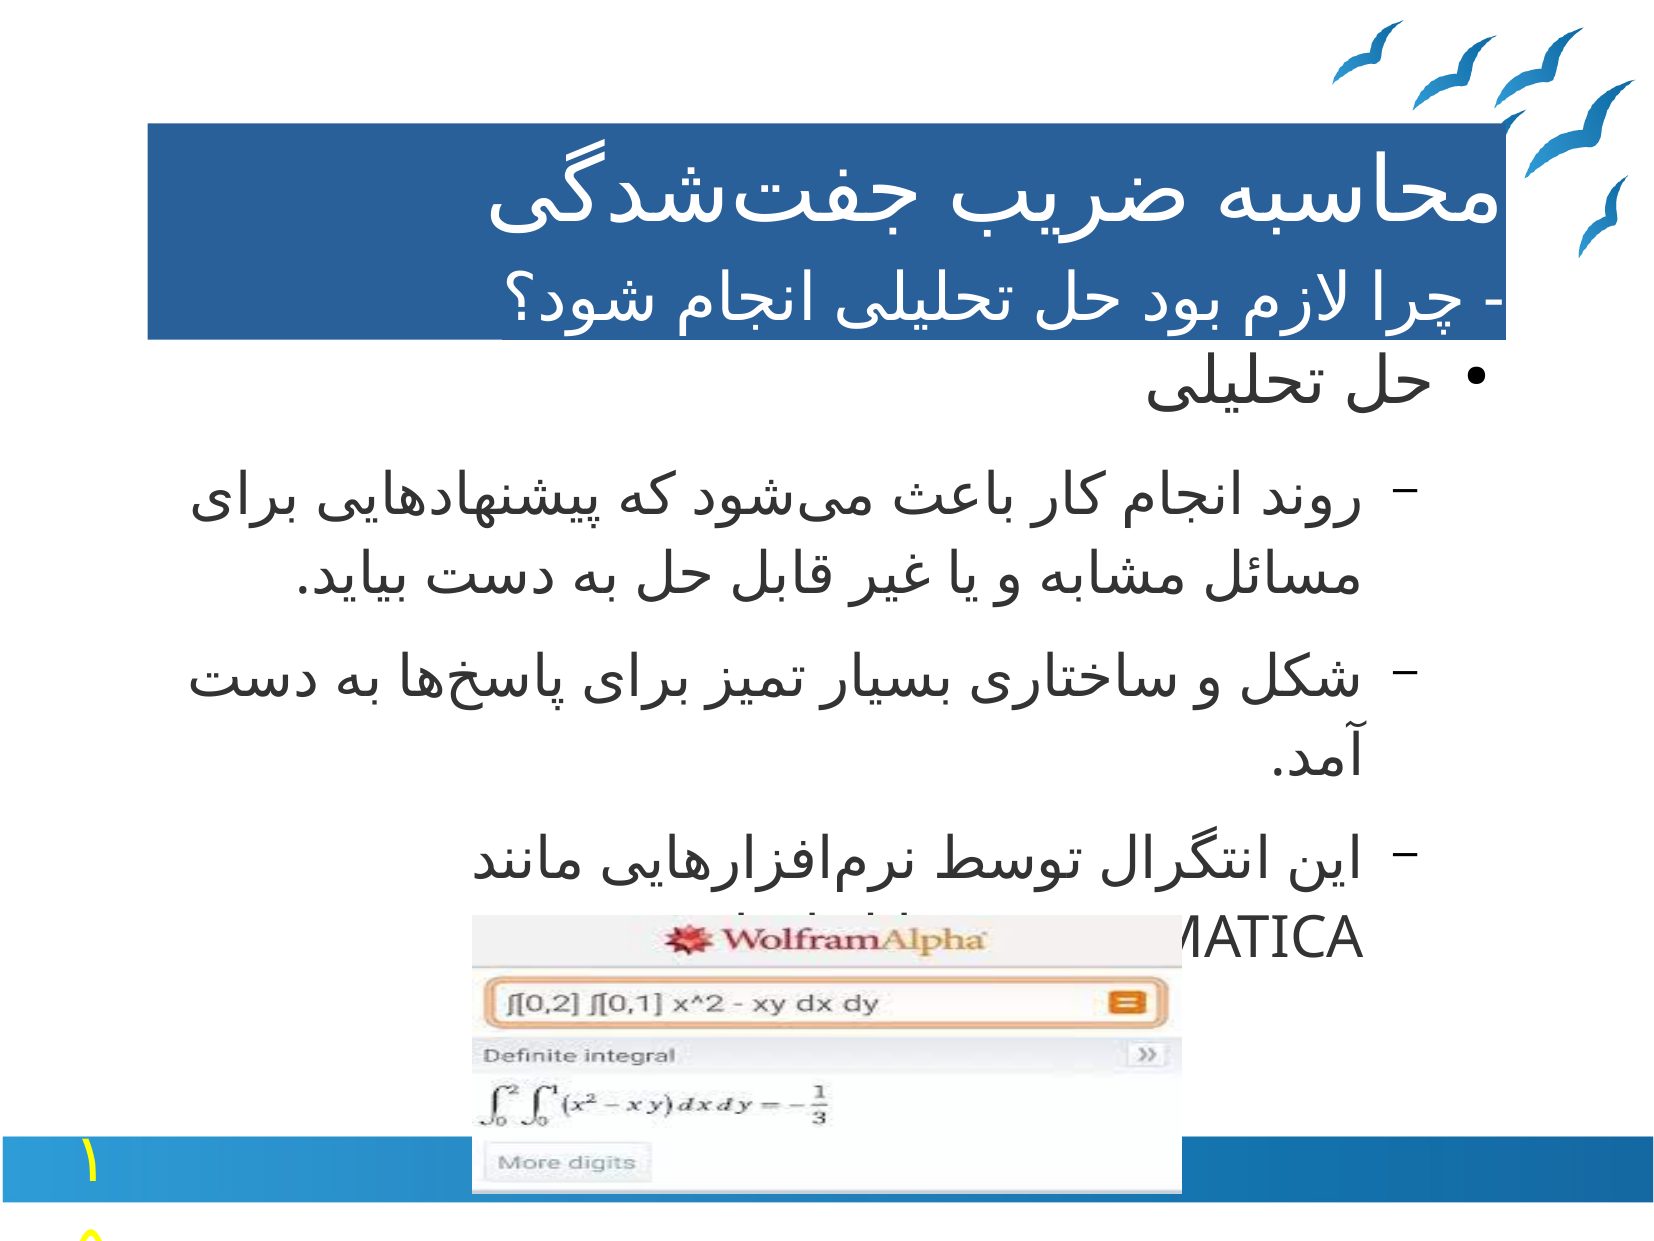

# محاسبه ضریب جفت‌شدگی - چرا لازم بود حل تحلیلی انجام شود؟
حل تحلیلی
روند انجام کار باعث می‌شود که پیشنهادهایی برای مسائل مشابه و یا غیر قابل حل به دست بیاید.
شکل و ساختاری بسیار تمیز برای پاسخ‌ها به دست آمد.
این انتگرال توسط نرم‌افزارهایی مانند MATHEMATICA قابل انجام نیست.
۱۵